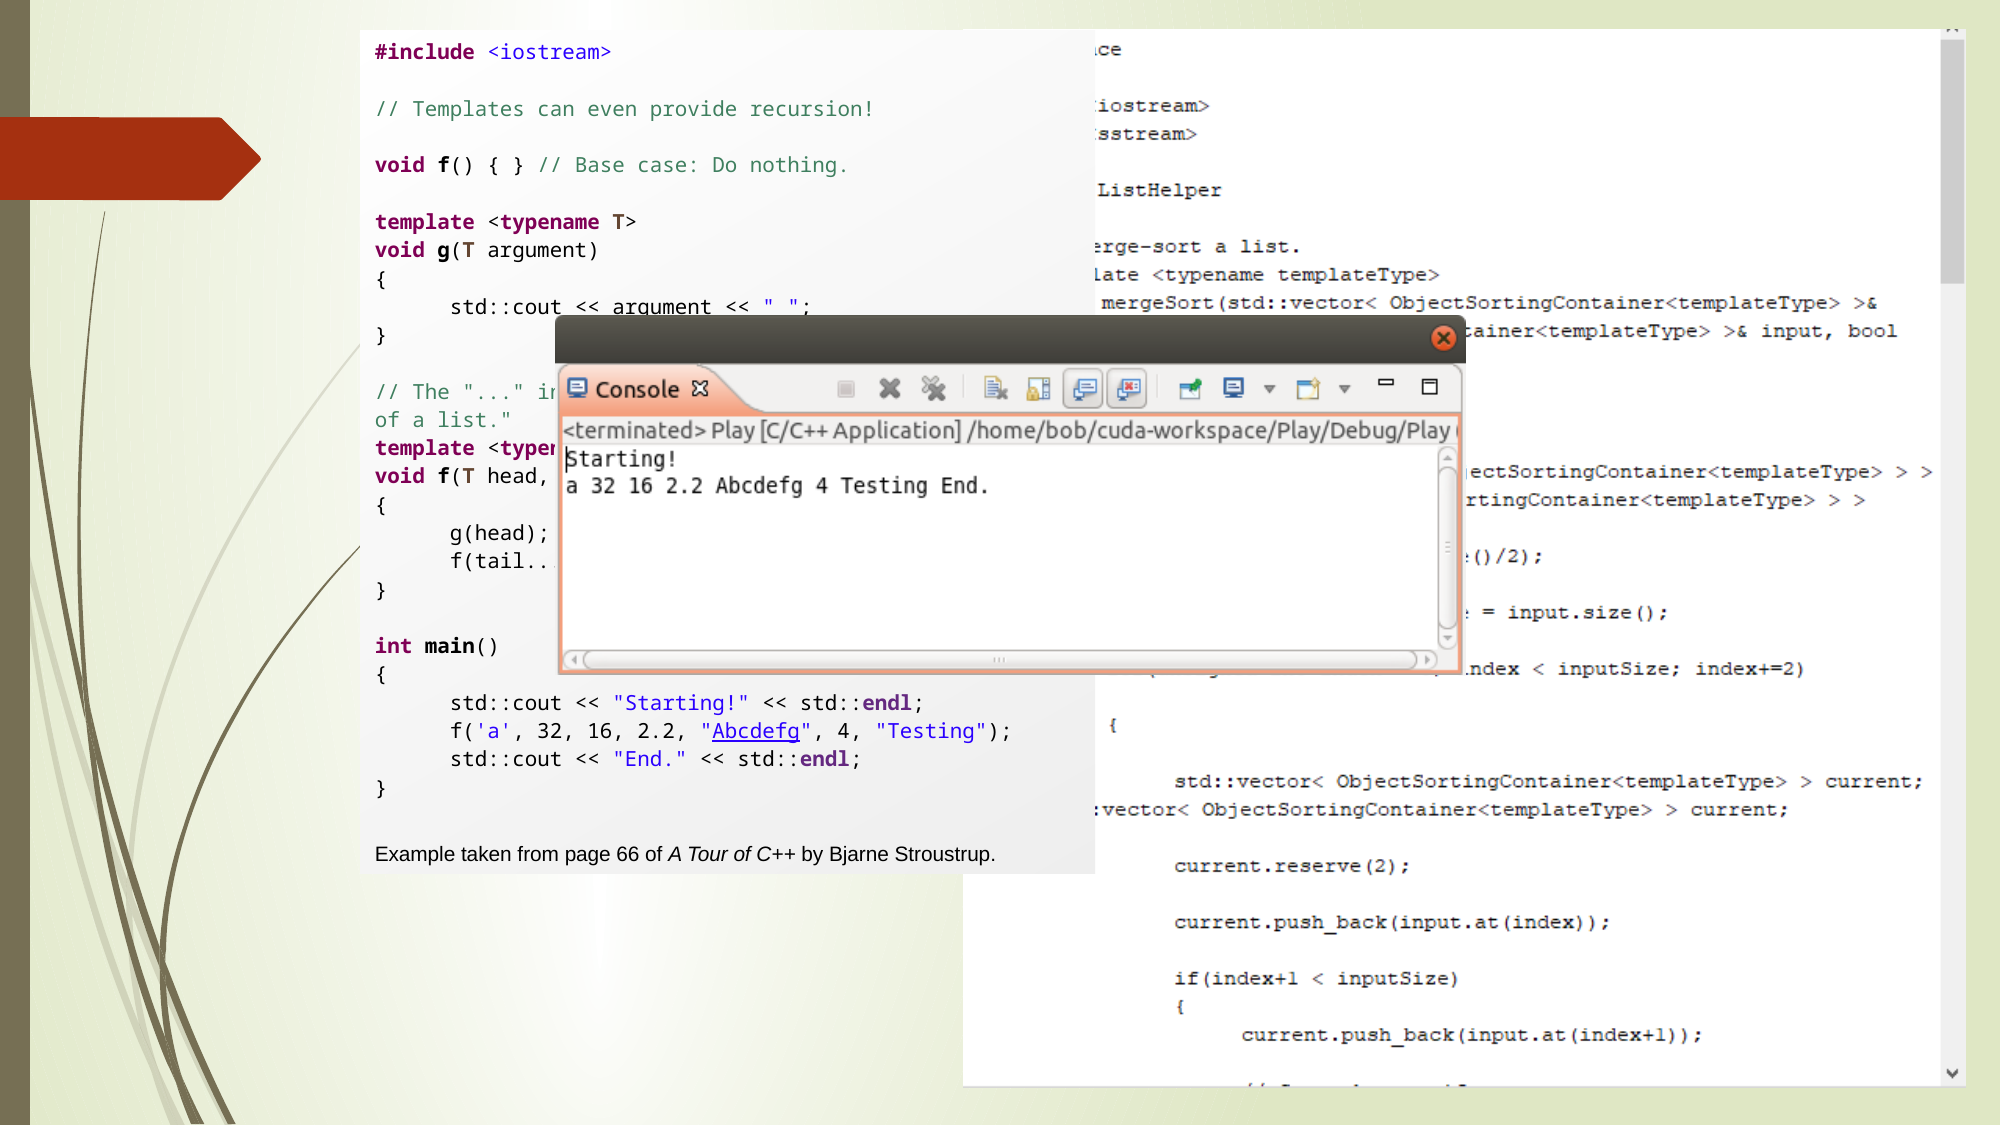

#include <iostream>
// Templates can even provide recursion!
void f() { } // Base case: Do nothing.
template <typename T>
void g(T argument)
{
	std::cout << argument << " ";
}
// The "..." indicates multiple arguments -- "the rest of a list."
template <typename T, typename... Tail>
void f(T head, Tail... tail)
{
	g(head); // Output head.
	f(tail...); // RECURSION.
}
int main()
{
	std::cout << "Starting!" << std::endl;
	f('a', 32, 16, 2.2, "Abcdefg", 4, "Testing");
	std::cout << "End." << std::endl;
}
Example taken from page 66 of A Tour of C++ by Bjarne Stroustrup.
# C++
Differences
Namespaces
Classes/objects
Enums
Templates
Compiling
Much more.